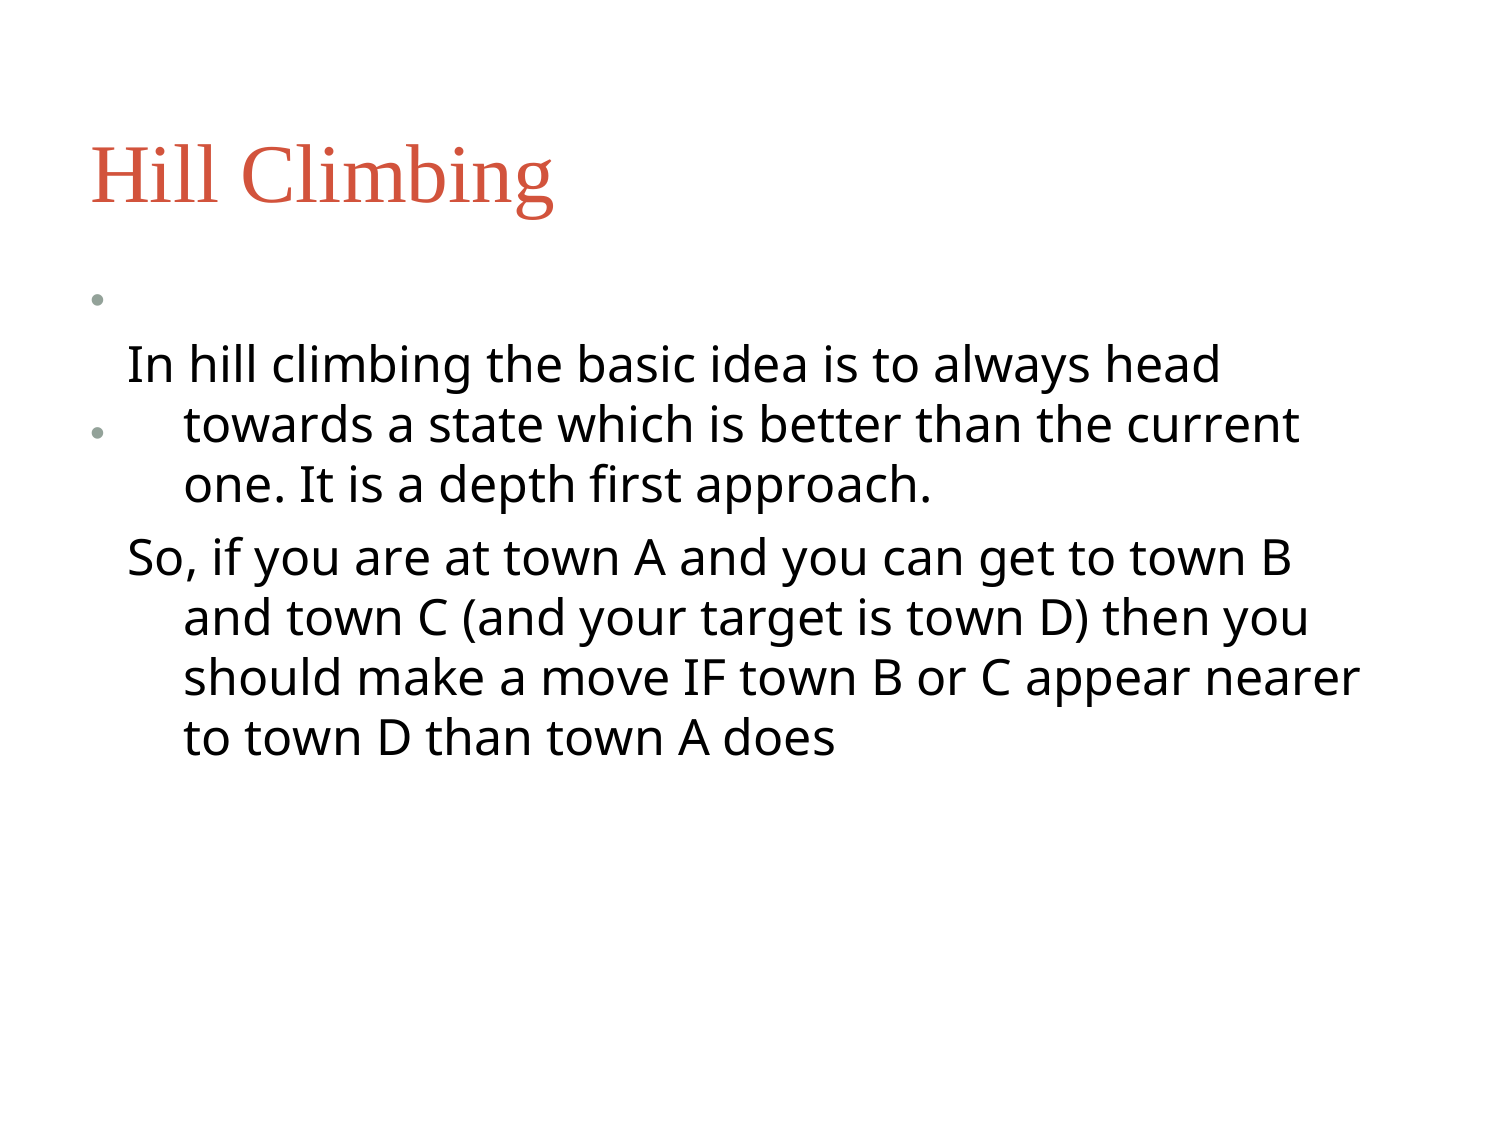

Hill Climbing
#
In hill climbing the basic idea is to always head towards a state which is better than the current one. It is a depth first approach.
So, if you are at town A and you can get to town B and town C (and your target is town D) then you should make a move IF town B or C appear nearer to town D than town A does.
In hill climbing the basic idea is to always head towards a state which is better than the current one. It is a depth first approach.
So, if you are at town A and you can get to town B and town C (and your target is town D) then you should make a move IF town B or C appear nearer to town D than town A does